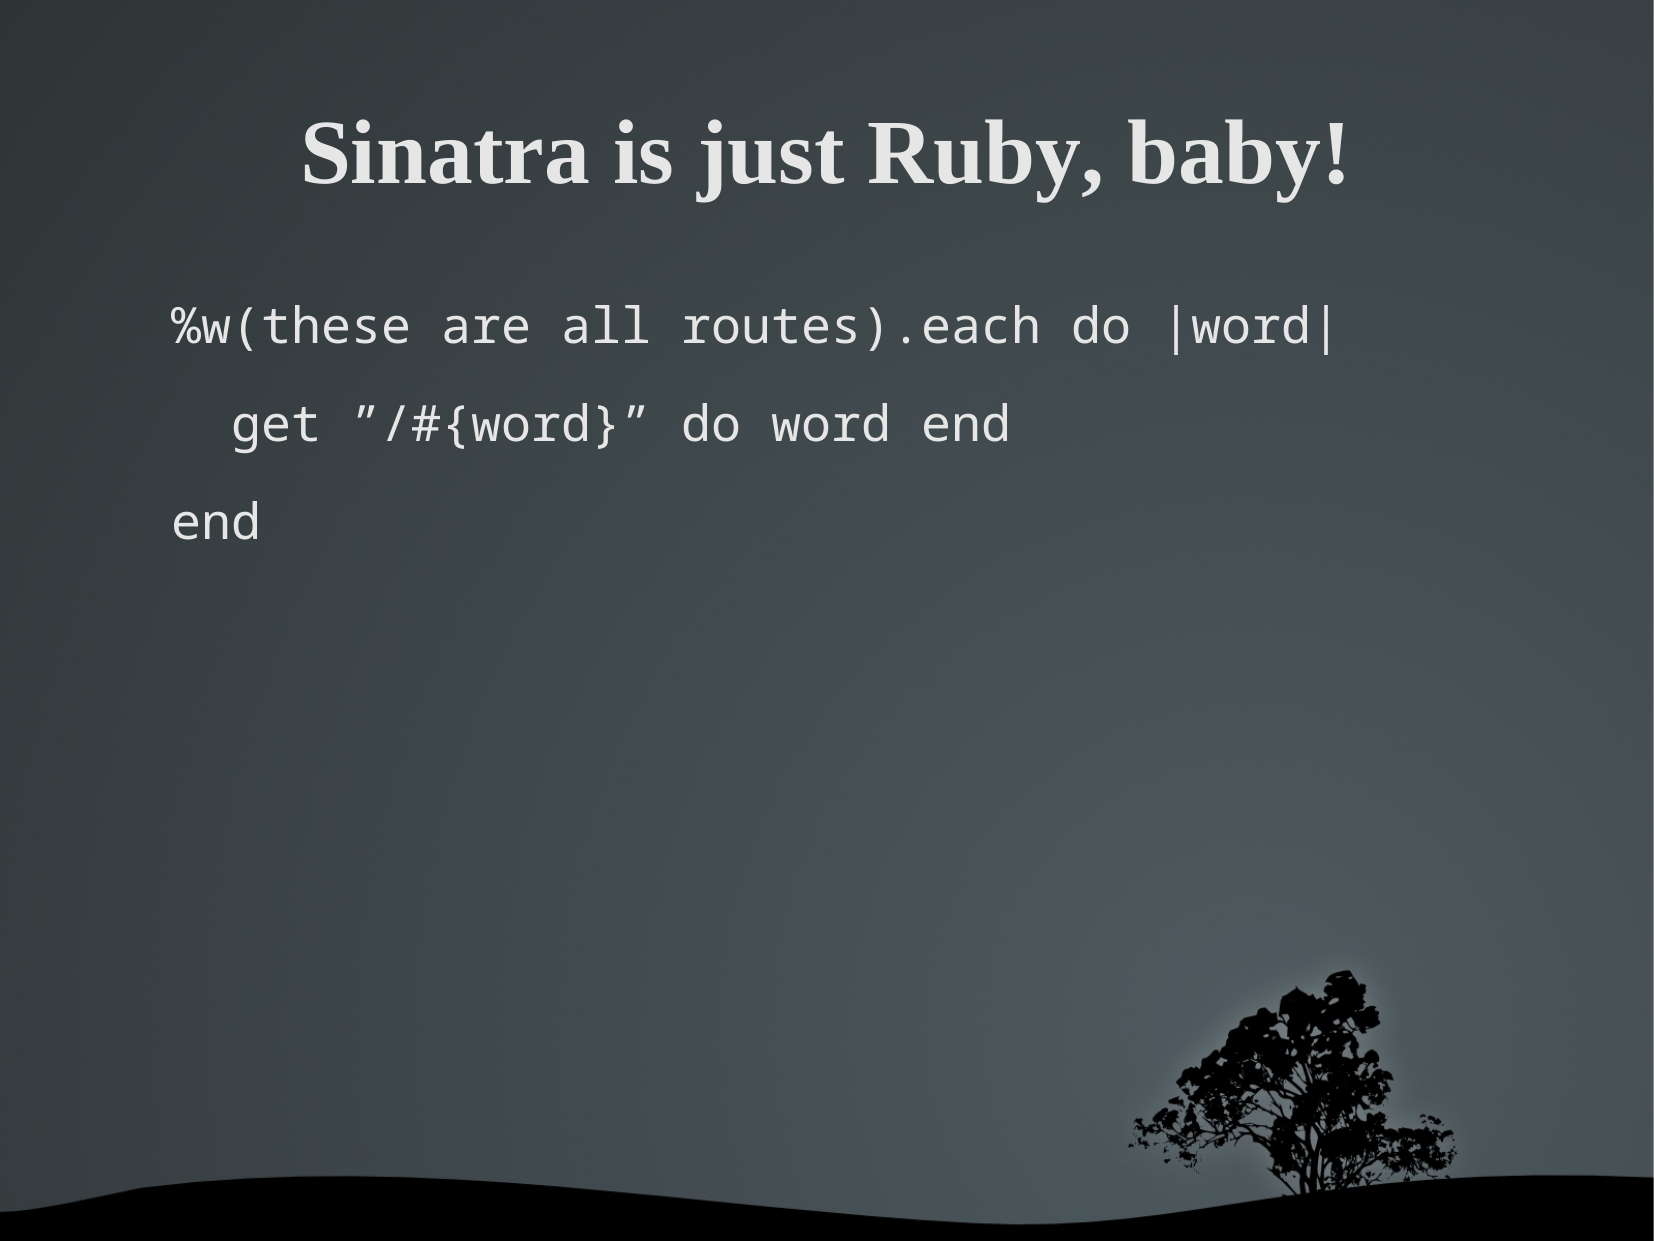

# Sinatra is just Ruby, baby!
%w(these are all routes).each do |word|
 get ”/#{word}” do word end
end